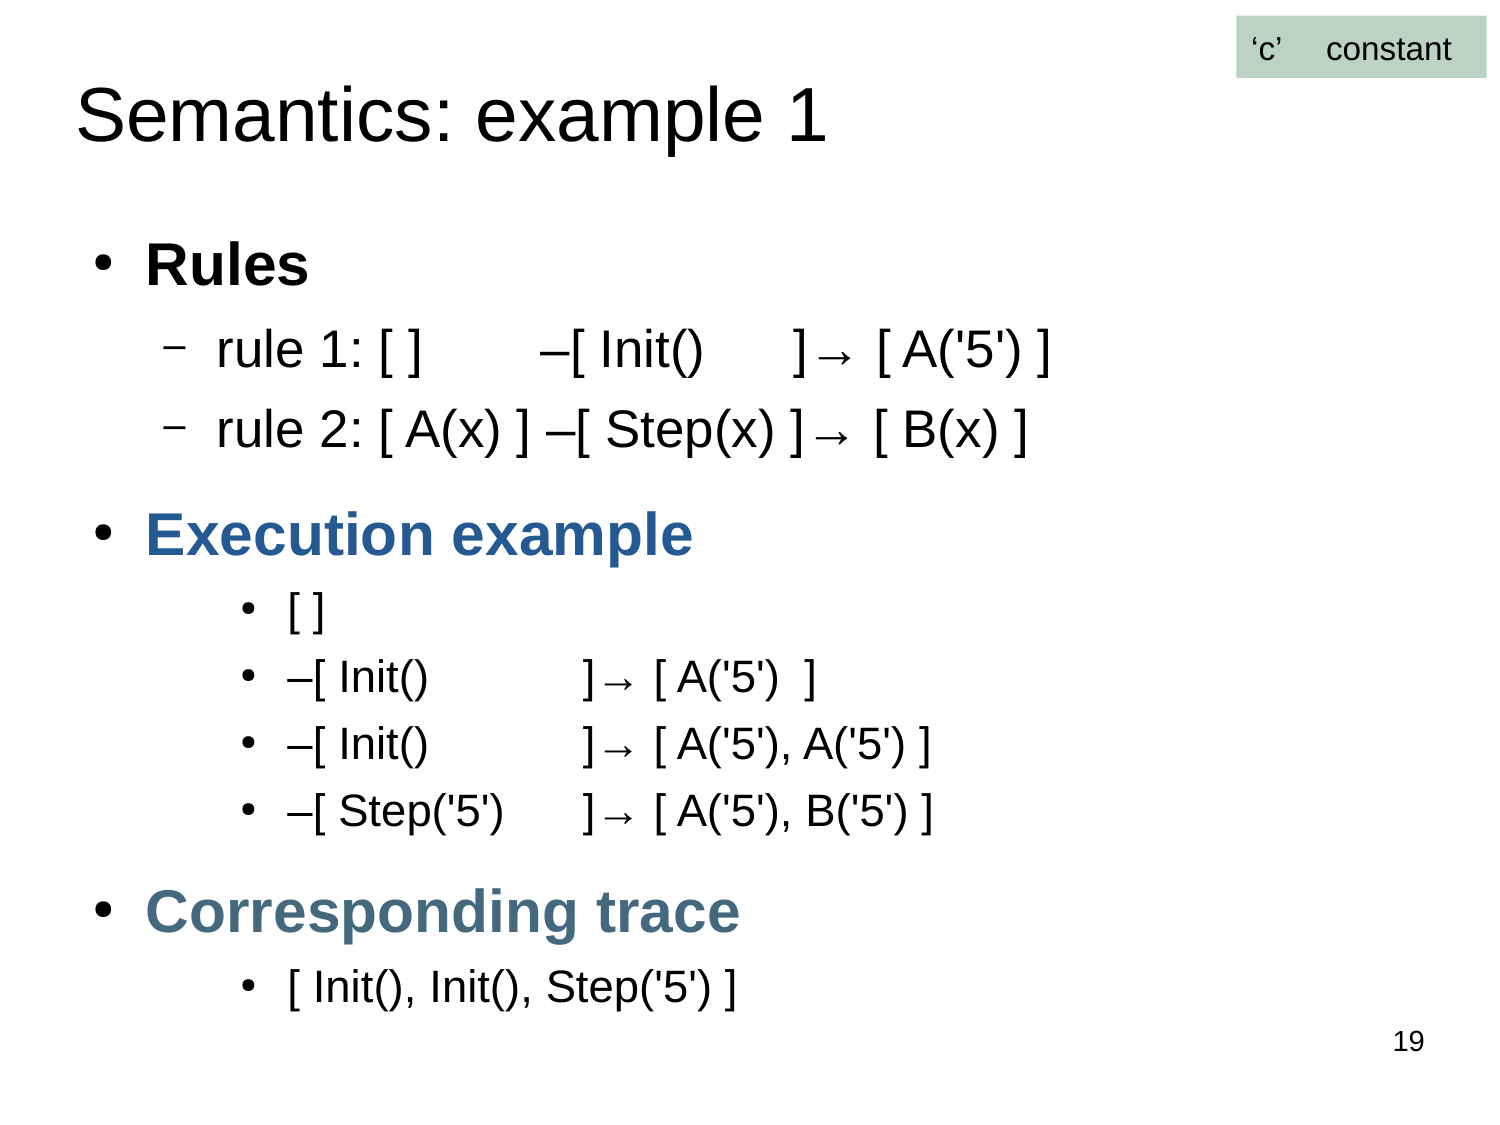

‘c’	constant
# Semantics: example 1
Rules
rule 1: [ ] –[ Init() ]→ [ A('5') ]
rule 2: [ A(x) ] –[ Step(x) ]→ [ B(x) ]
Execution example
[ ]
–[ Init() 		]→ [ A('5') 	]
–[ Init() 		]→ [ A('5'), A('5') ]
–[ Step('5')		]→ [ A('5'), B('5') ]
Corresponding trace
[ Init(), Init(), Step('5') ]
19